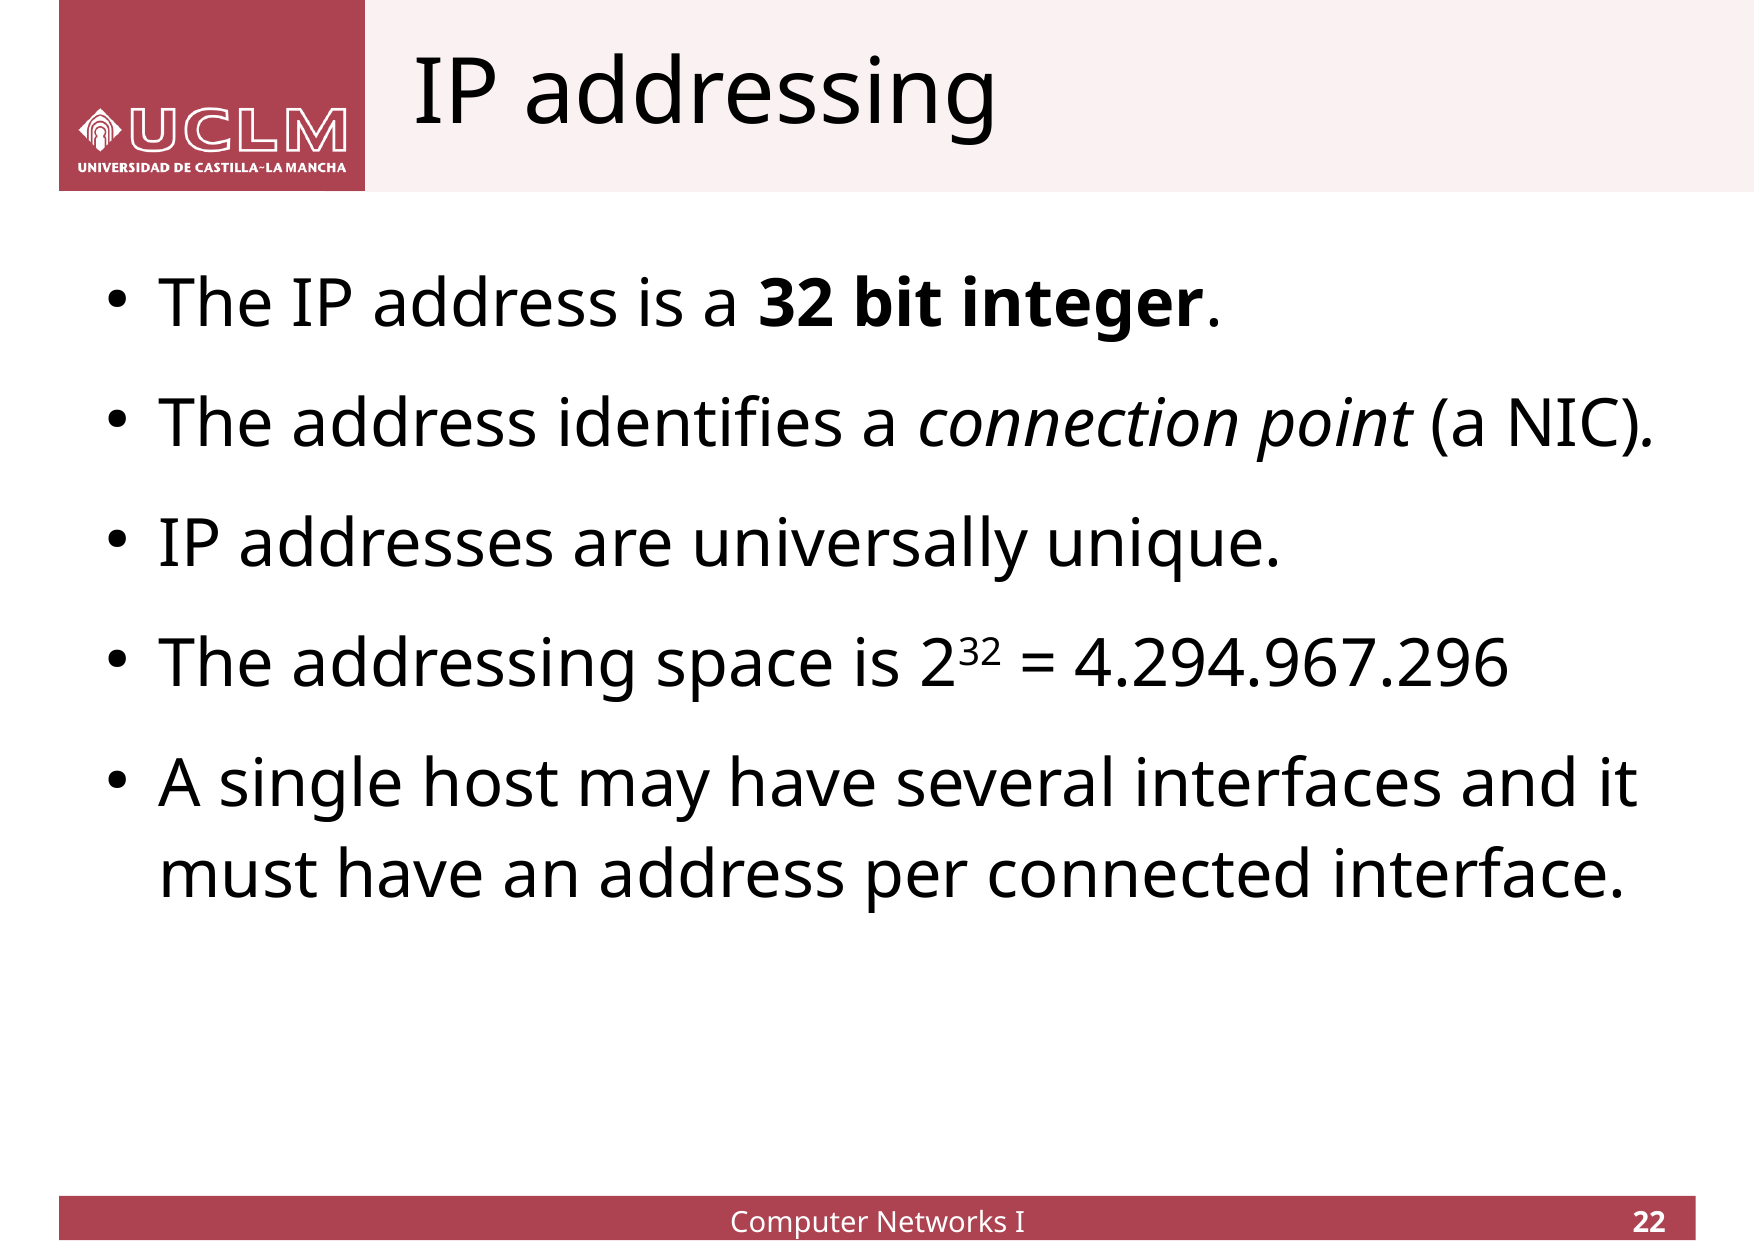

IP addressing
# The IP address is a 32 bit integer.
The address identifies a connection point (a NIC).
IP addresses are universally unique.
The addressing space is 232 = 4.294.967.296
A single host may have several interfaces and it must have an address per connected interface.
Computer Networks I
22